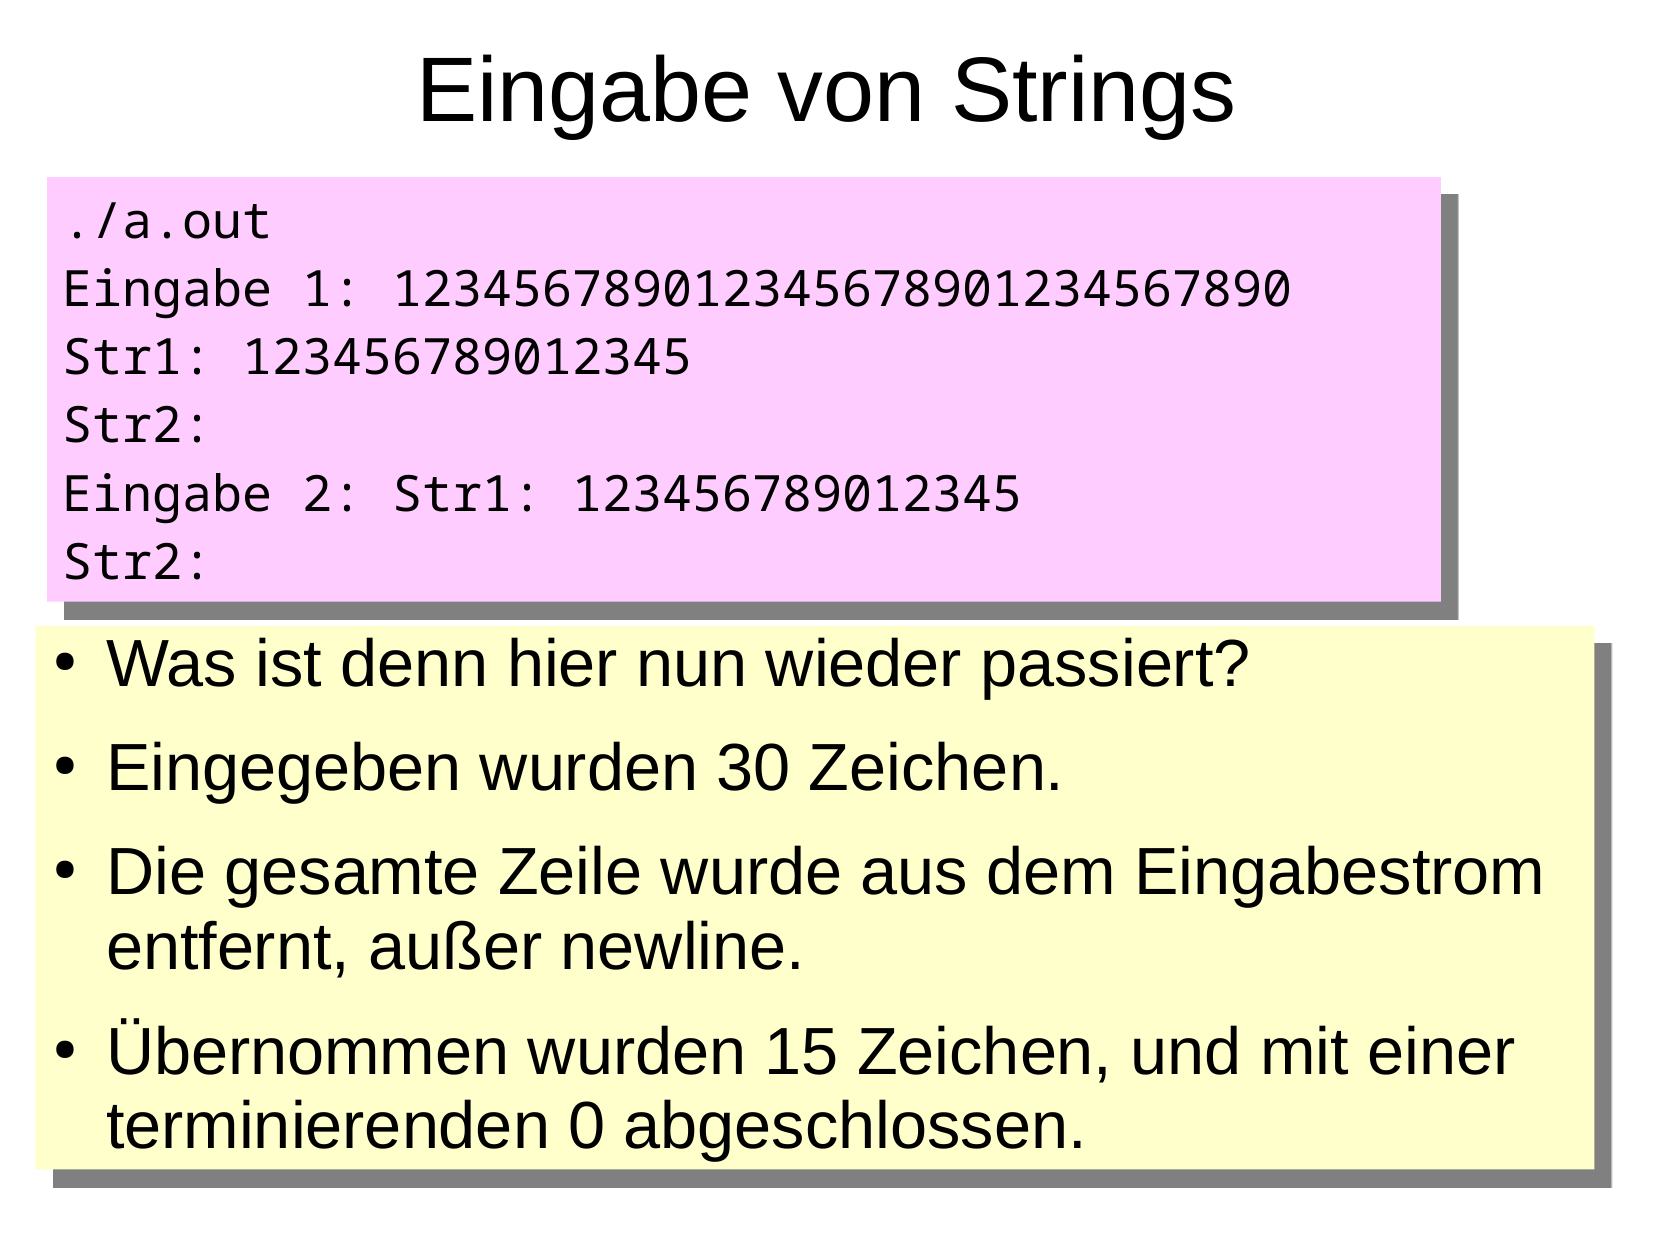

# Eingabe von Strings
./a.out
Eingabe 1: 123456789012345678901234567890
Str1: 123456789012345
Str2:
Eingabe 2: Str1: 123456789012345
Str2:
Was ist denn hier nun wieder passiert?
Eingegeben wurden 30 Zeichen.
Die gesamte Zeile wurde aus dem Eingabestrom entfernt, außer newline.
Übernommen wurden 15 Zeichen, und mit einer terminierenden 0 abgeschlossen.
30